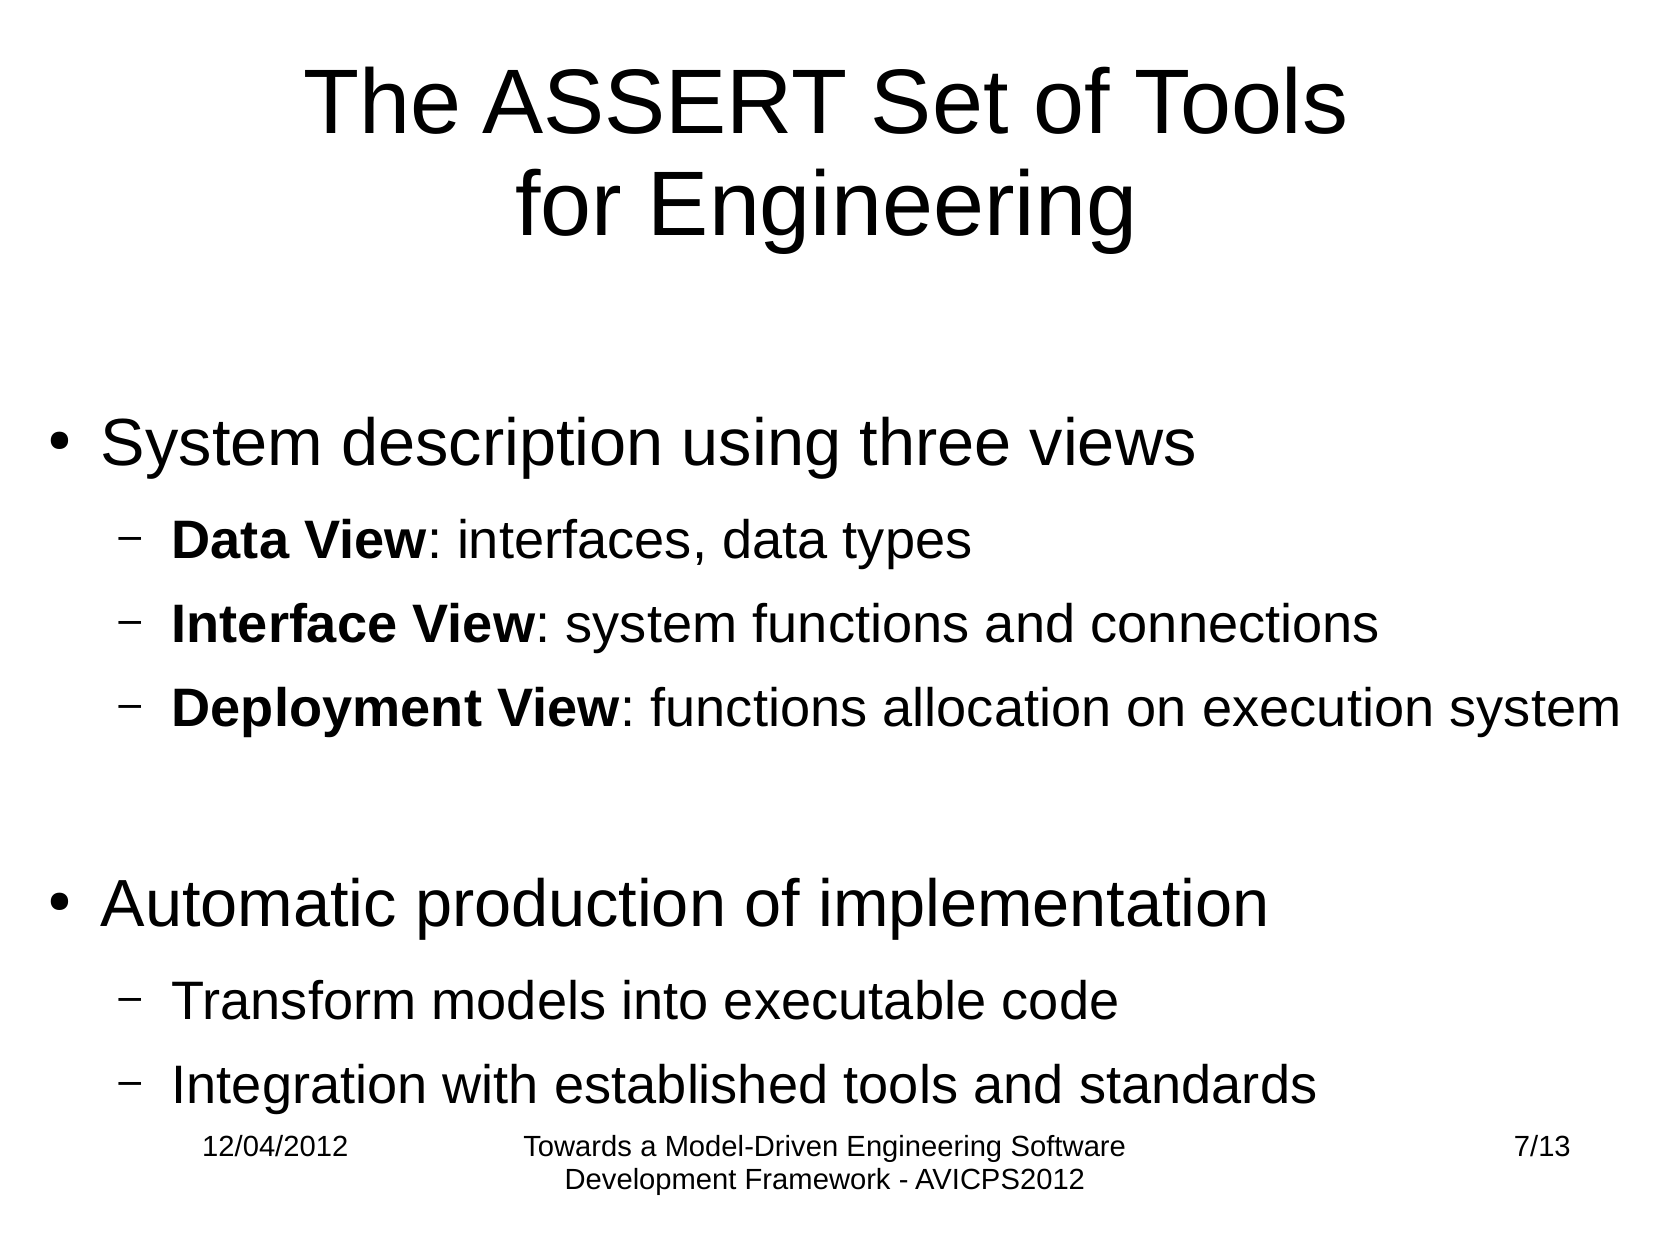

# The ASSERT Set of Tools for Engineering
System description using three views
Data View: interfaces, data types
Interface View: system functions and connections
Deployment View: functions allocation on execution system
Automatic production of implementation
Transform models into executable code
Integration with established tools and standards
7